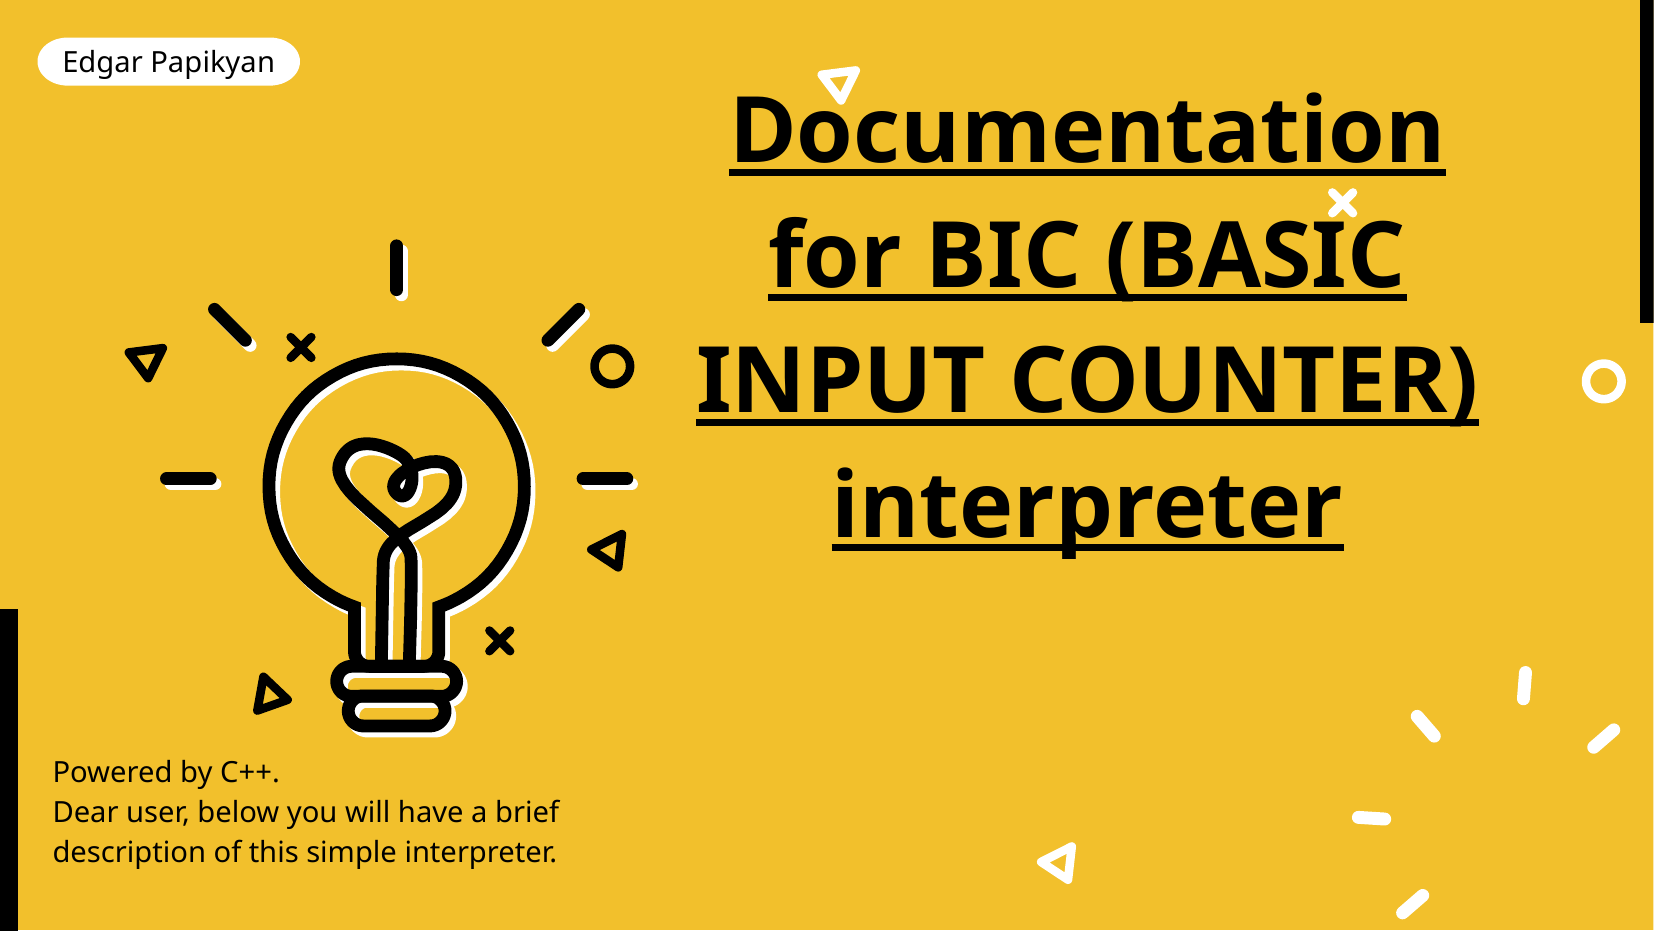

Edgar Papikyan
# Documentation for BIC (BASIC INPUT COUNTER) interpreter
Powered by C++.
Dear user, below you will have a brief description of this simple interpreter.